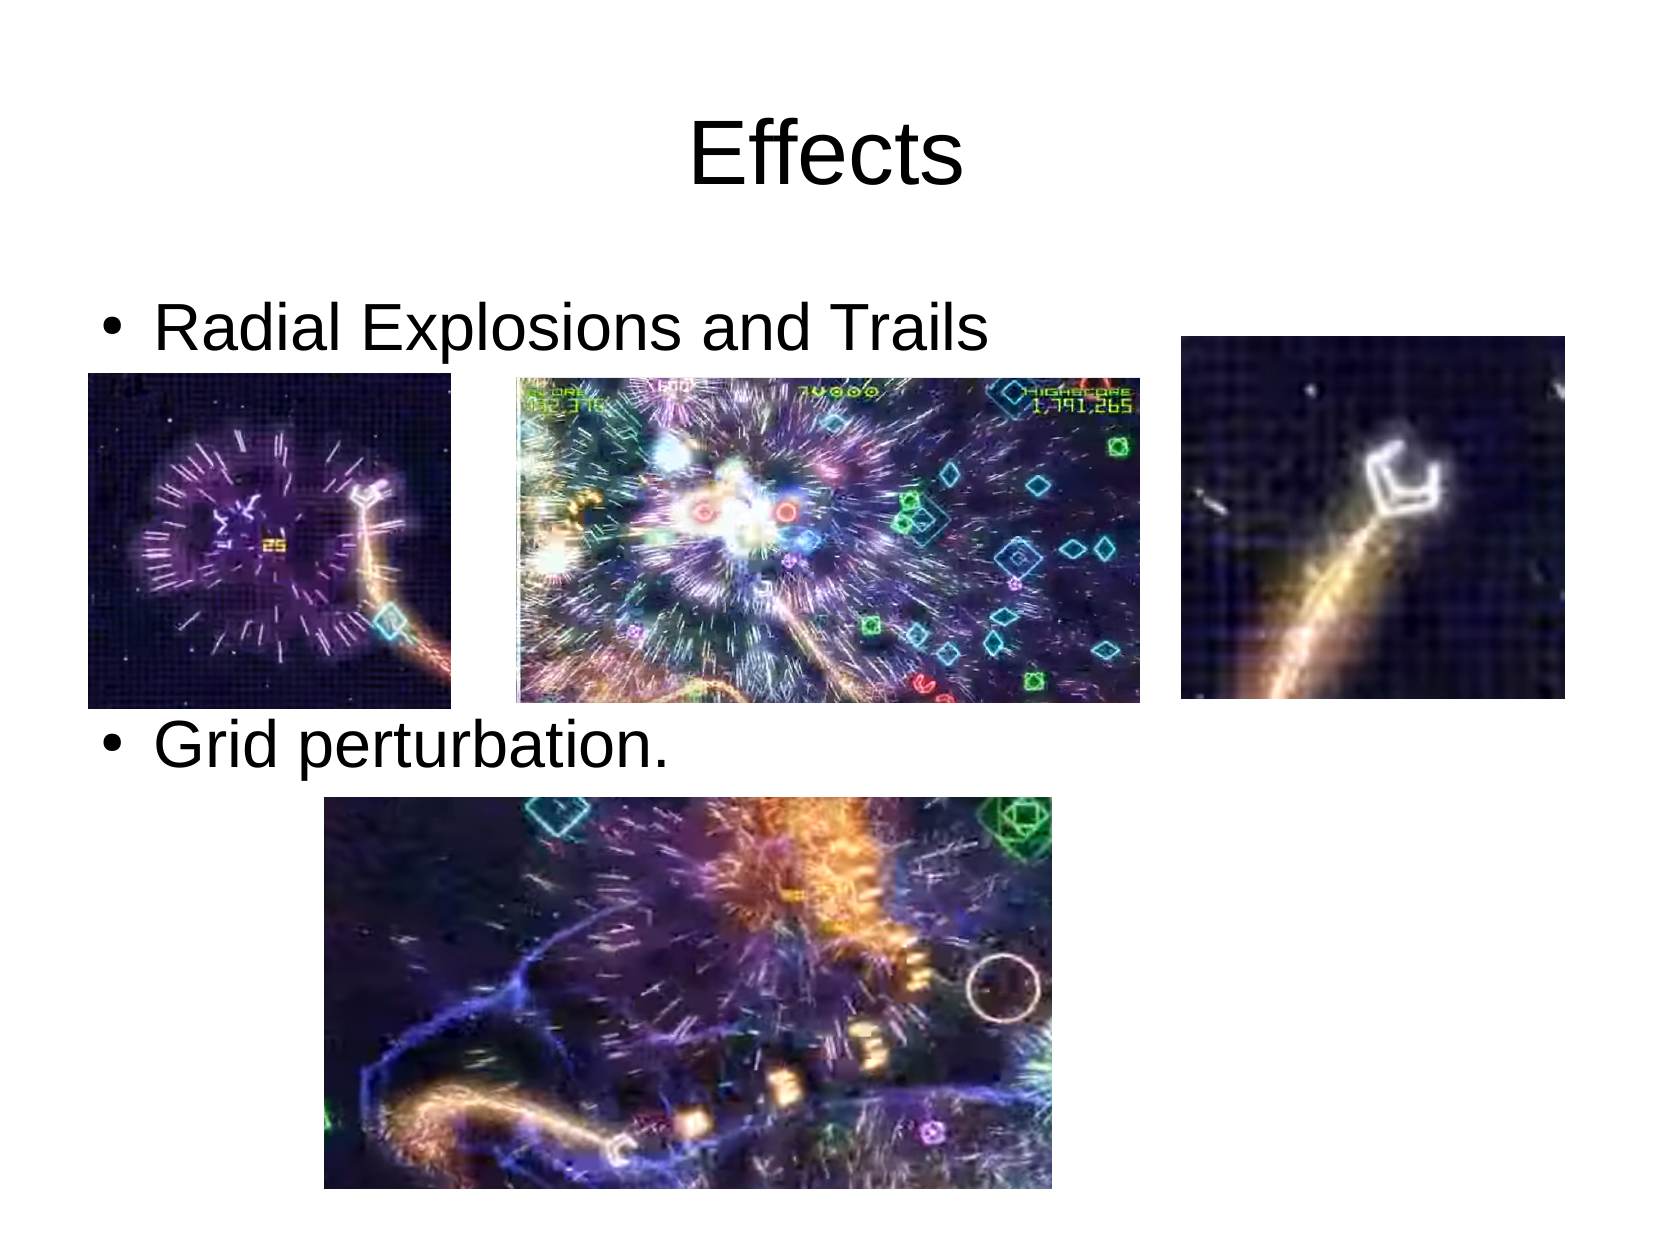

# Effects
Radial Explosions and Trails
Grid perturbation.